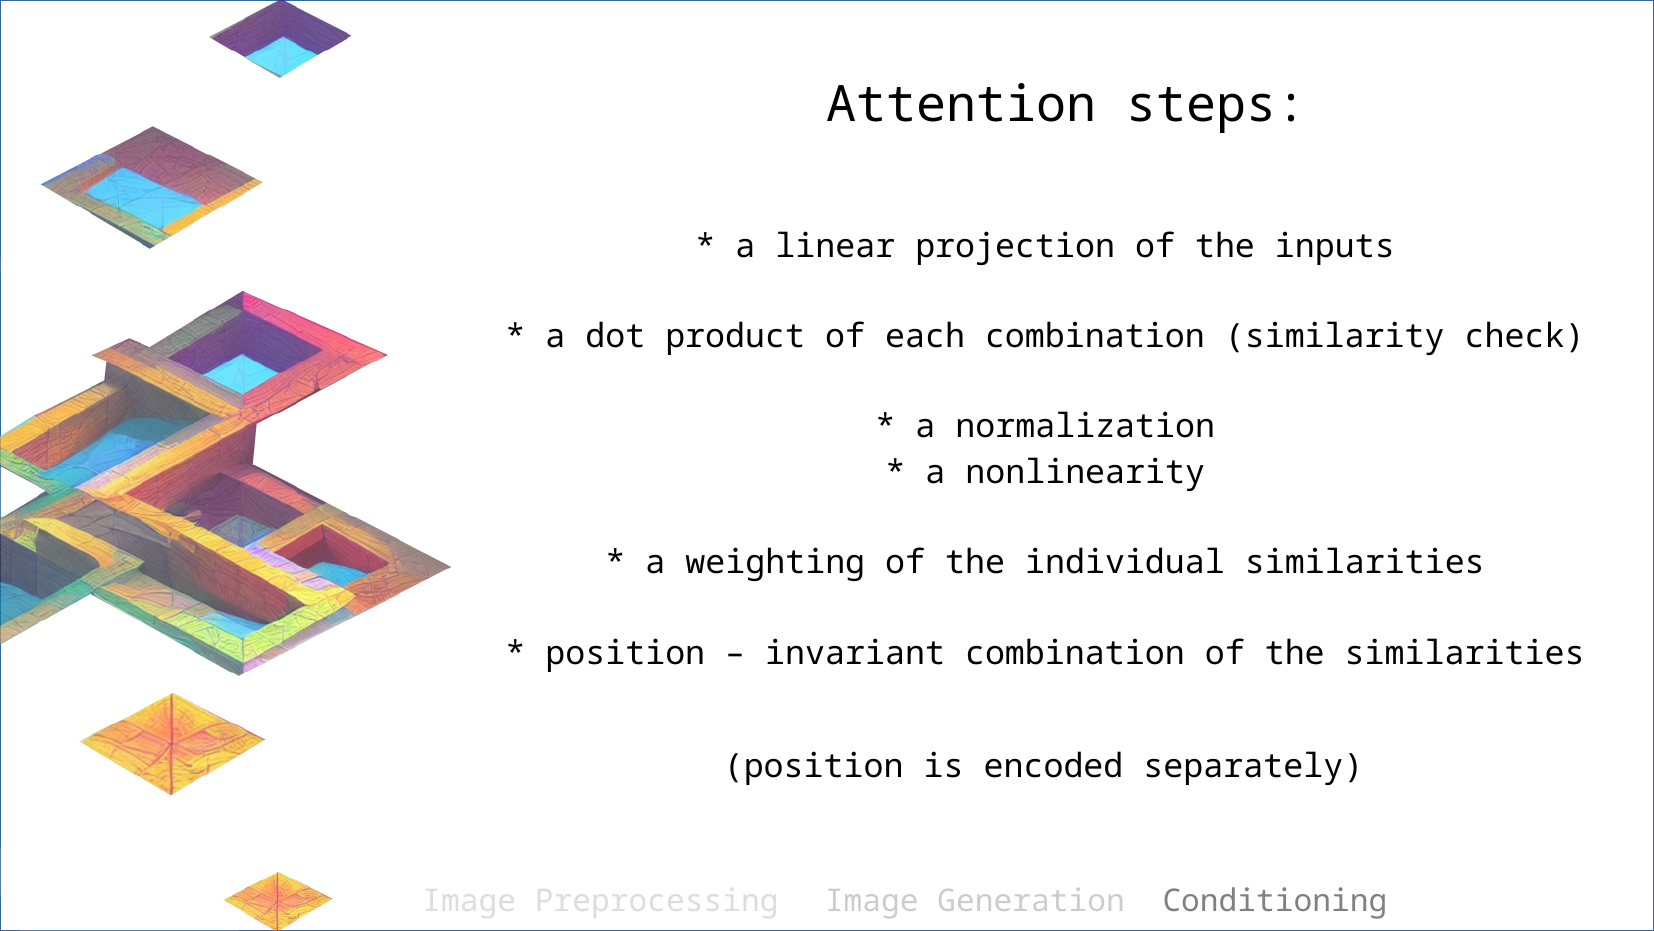

Attention steps:
* a linear projection of the inputs
* a dot product of each combination (similarity check)
* a normalization
* a nonlinearity
* a weighting of the individual similarities
* position – invariant combination of the similarities
(position is encoded separately)
# Image Preprocessing
Image Generation
Conditioning